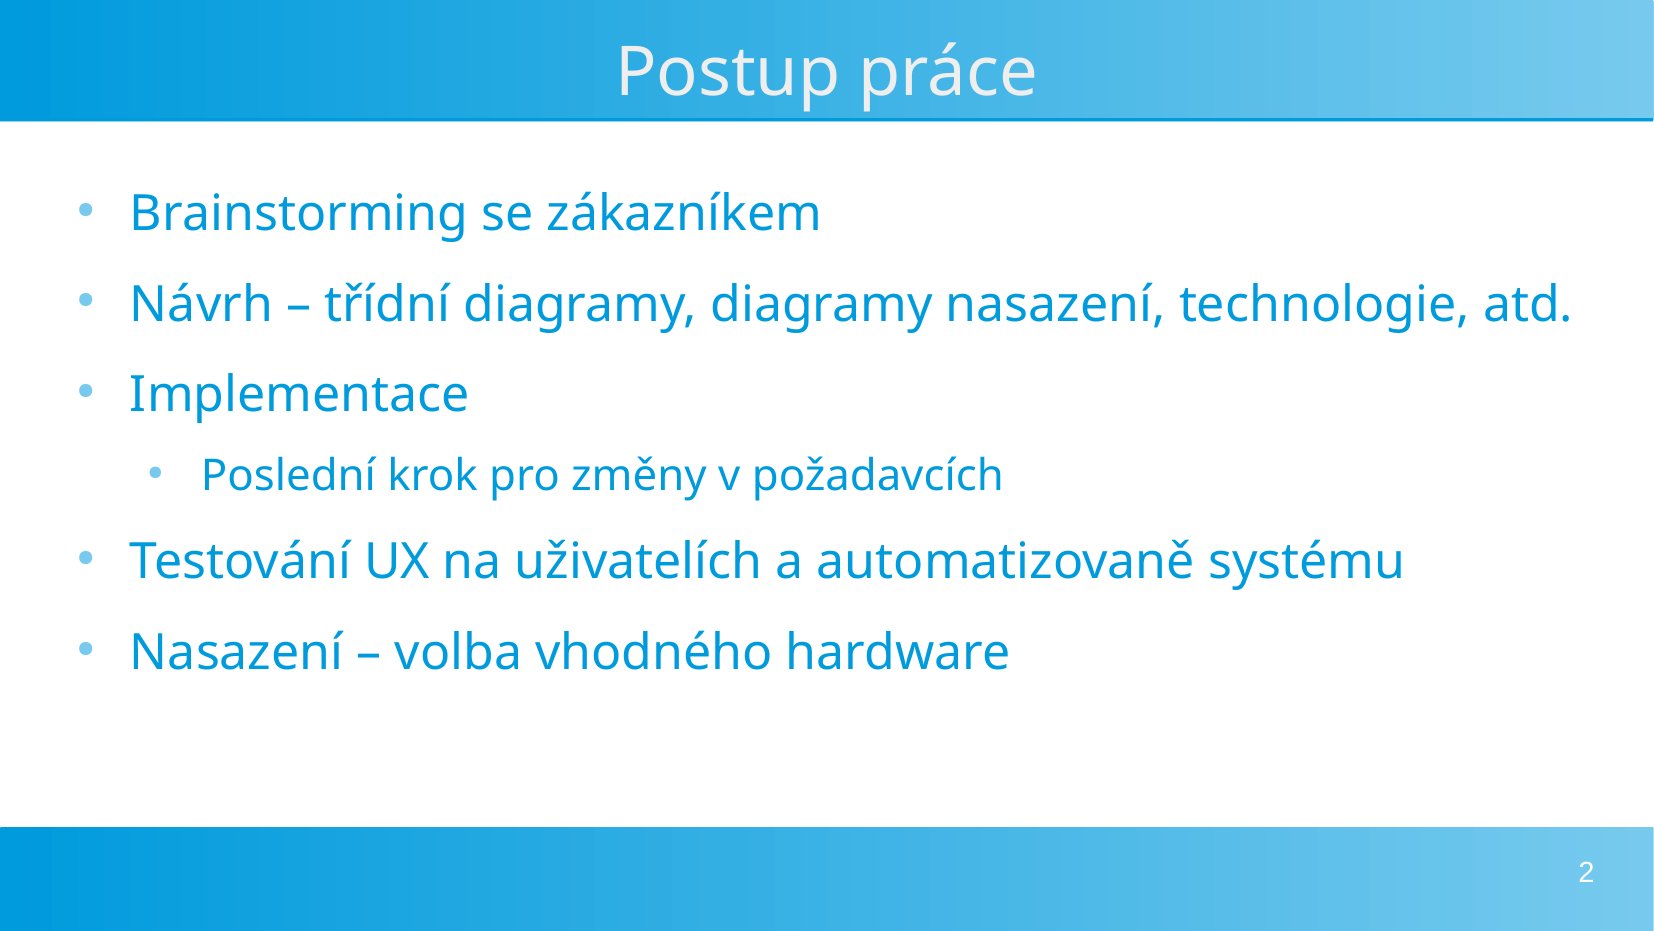

# Postup práce
Brainstorming se zákazníkem
Návrh – třídní diagramy, diagramy nasazení, technologie, atd.
Implementace
Poslední krok pro změny v požadavcích
Testování UX na uživatelích a automatizovaně systému
Nasazení – volba vhodného hardware
2